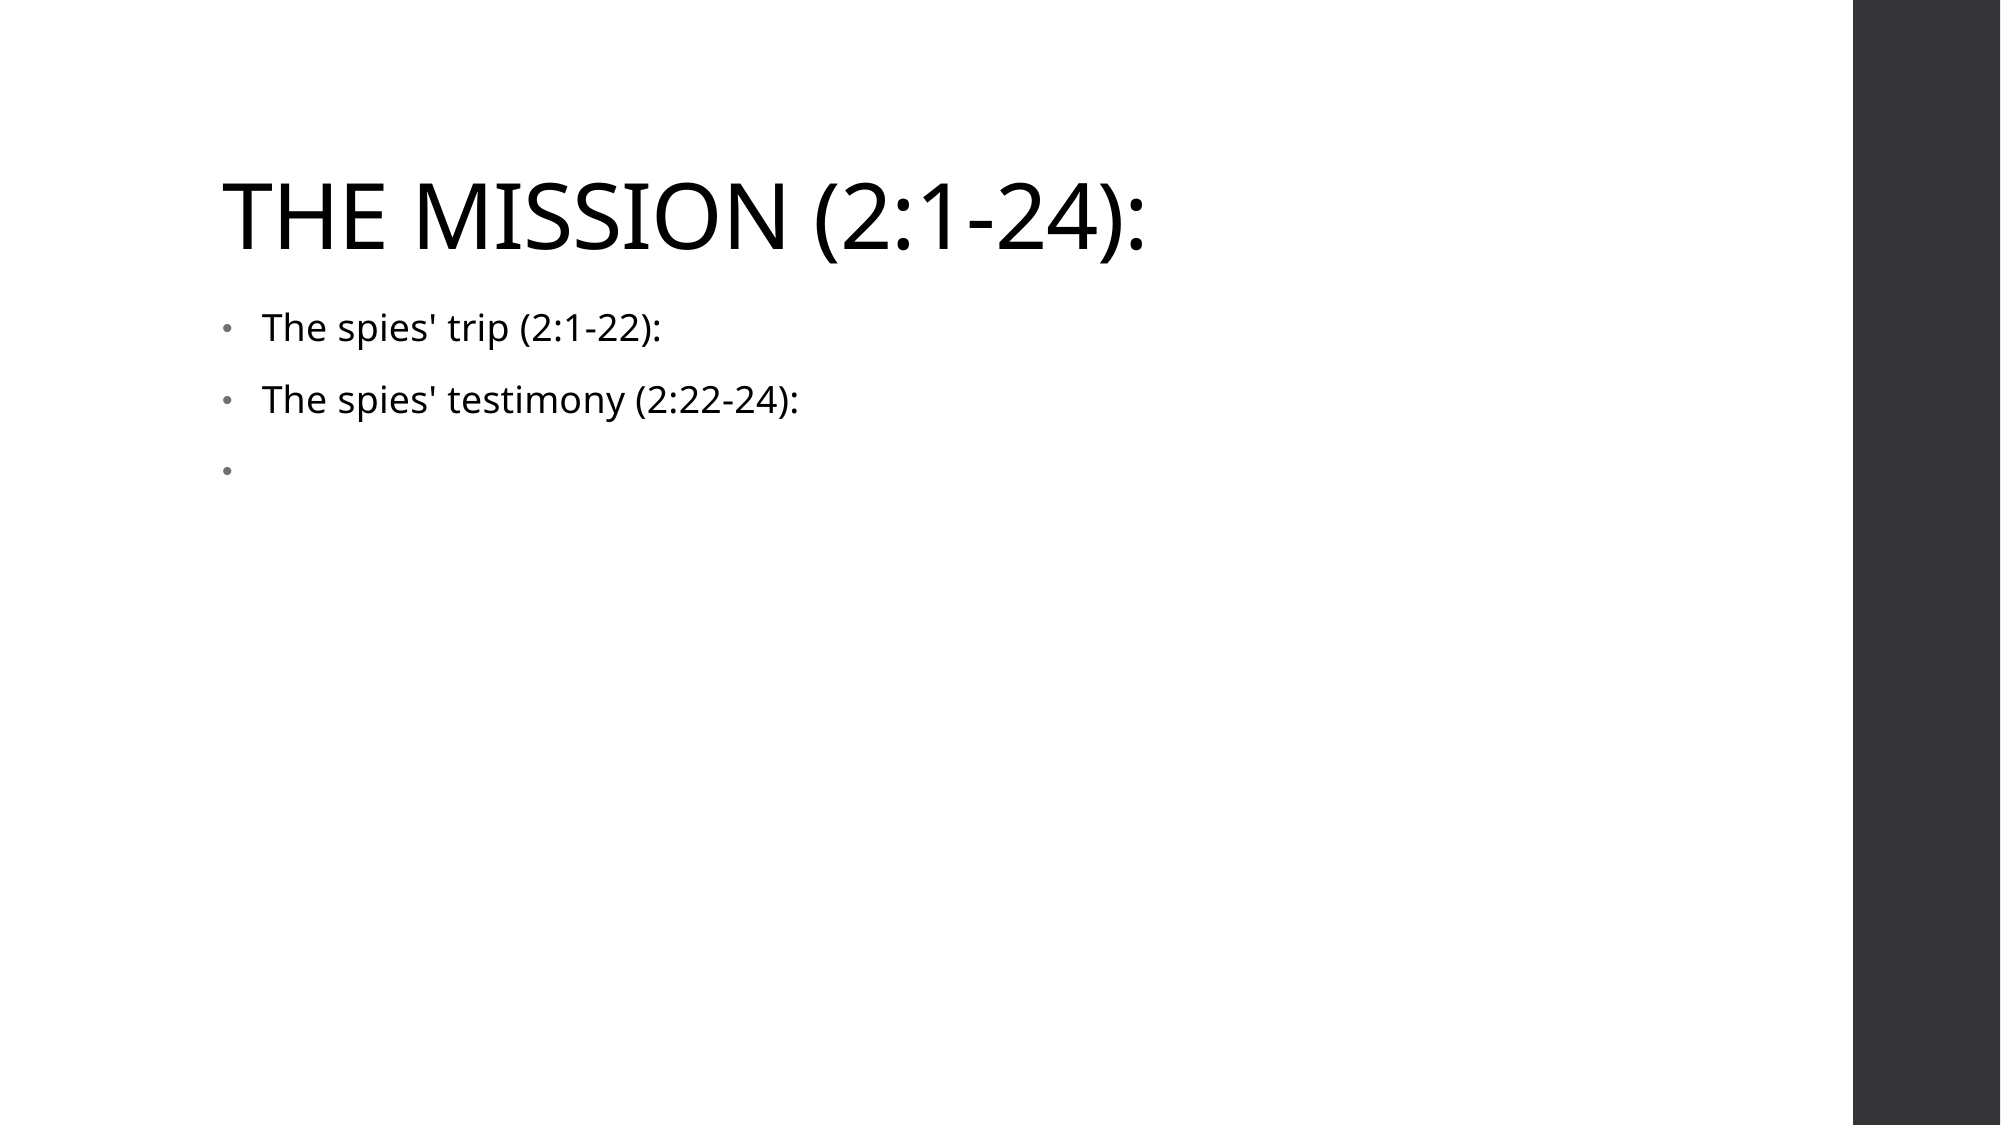

# THE MISSION (2:1-24):
 The spies' trip (2:1-22):
 The spies' testimony (2:22-24):